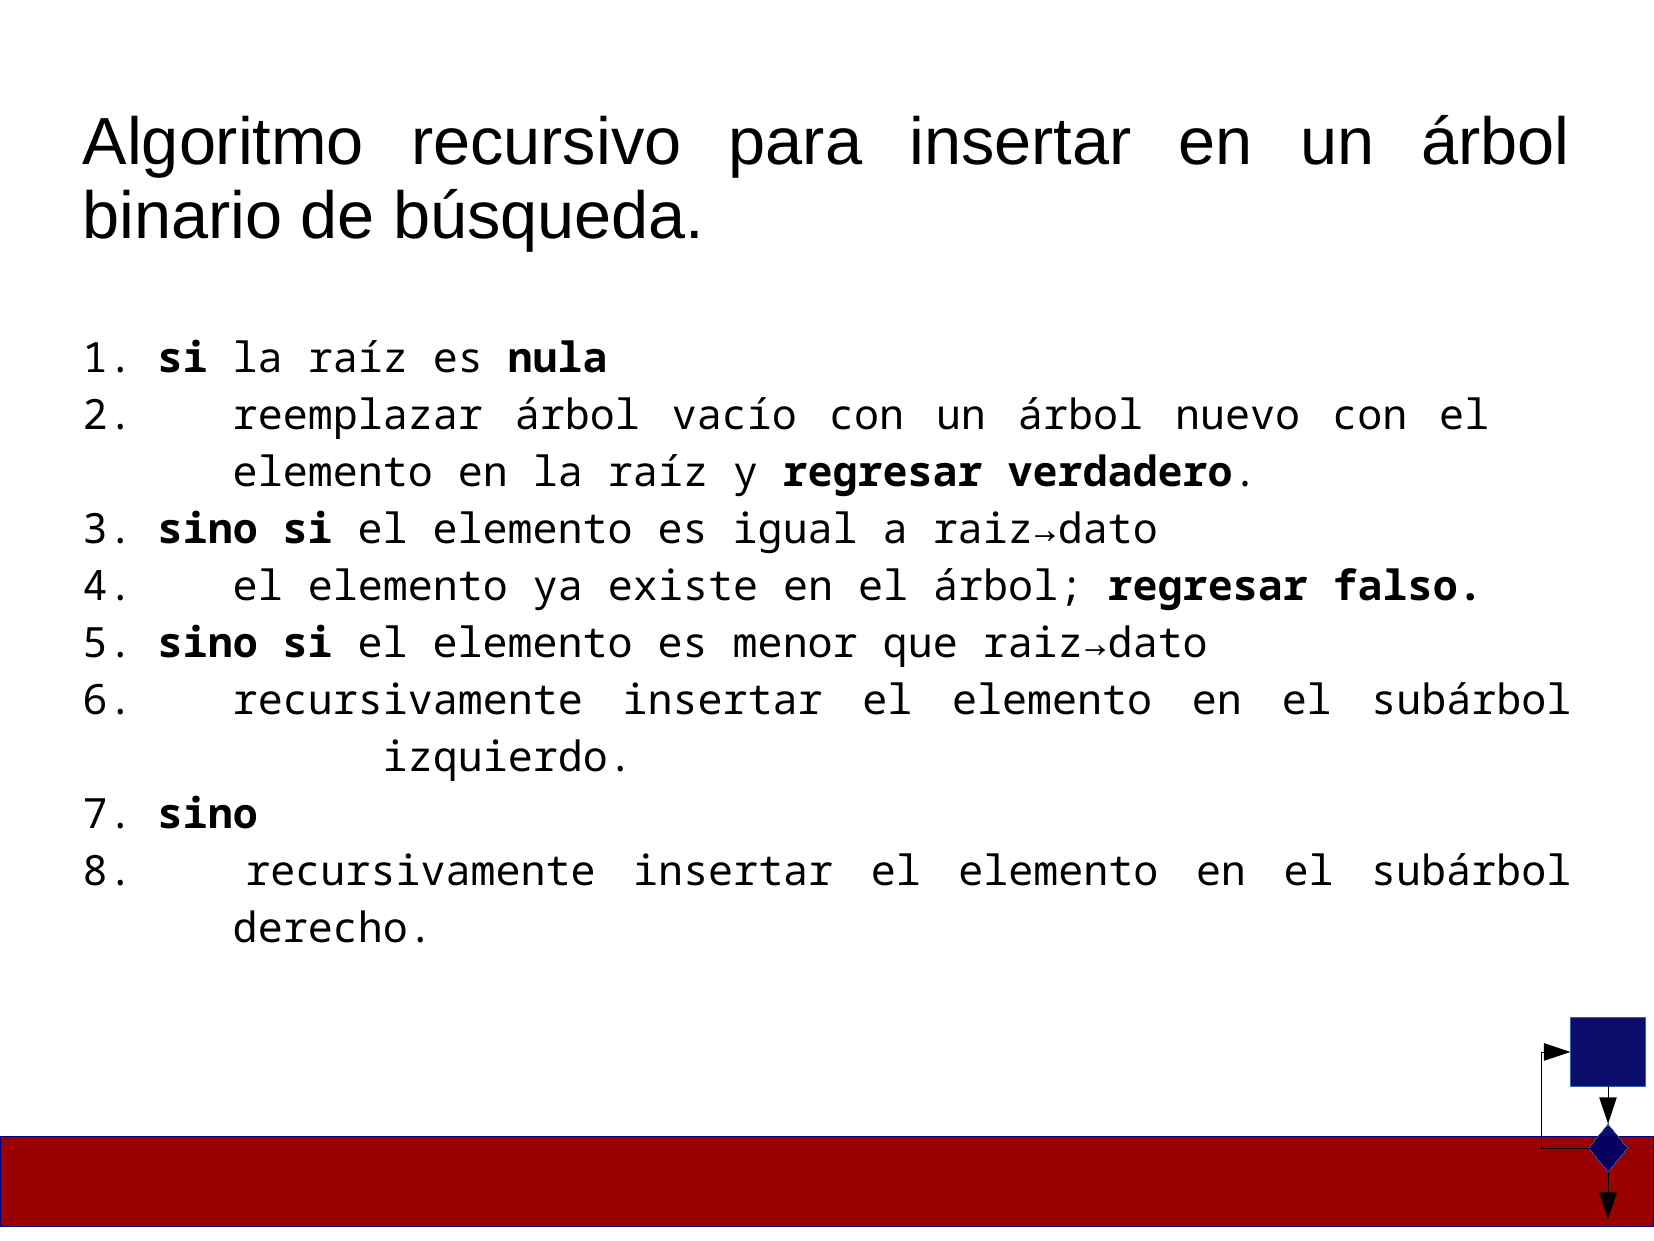

# Algoritmo recursivo para insertar en un árbol binario de búsqueda.
1. si la raíz es nula
2.		reemplazar árbol vacío con un árbol nuevo con el 			elemento en la raíz y regresar verdadero.
3. sino si el elemento es igual a raiz→dato
4. 	el elemento ya existe en el árbol; regresar falso.
5.	sino si el elemento es menor que raiz→dato
6.		recursivamente insertar el elemento en el subárbol 				izquierdo.
7.	sino
8. 	recursivamente insertar el elemento en el subárbol 		derecho.